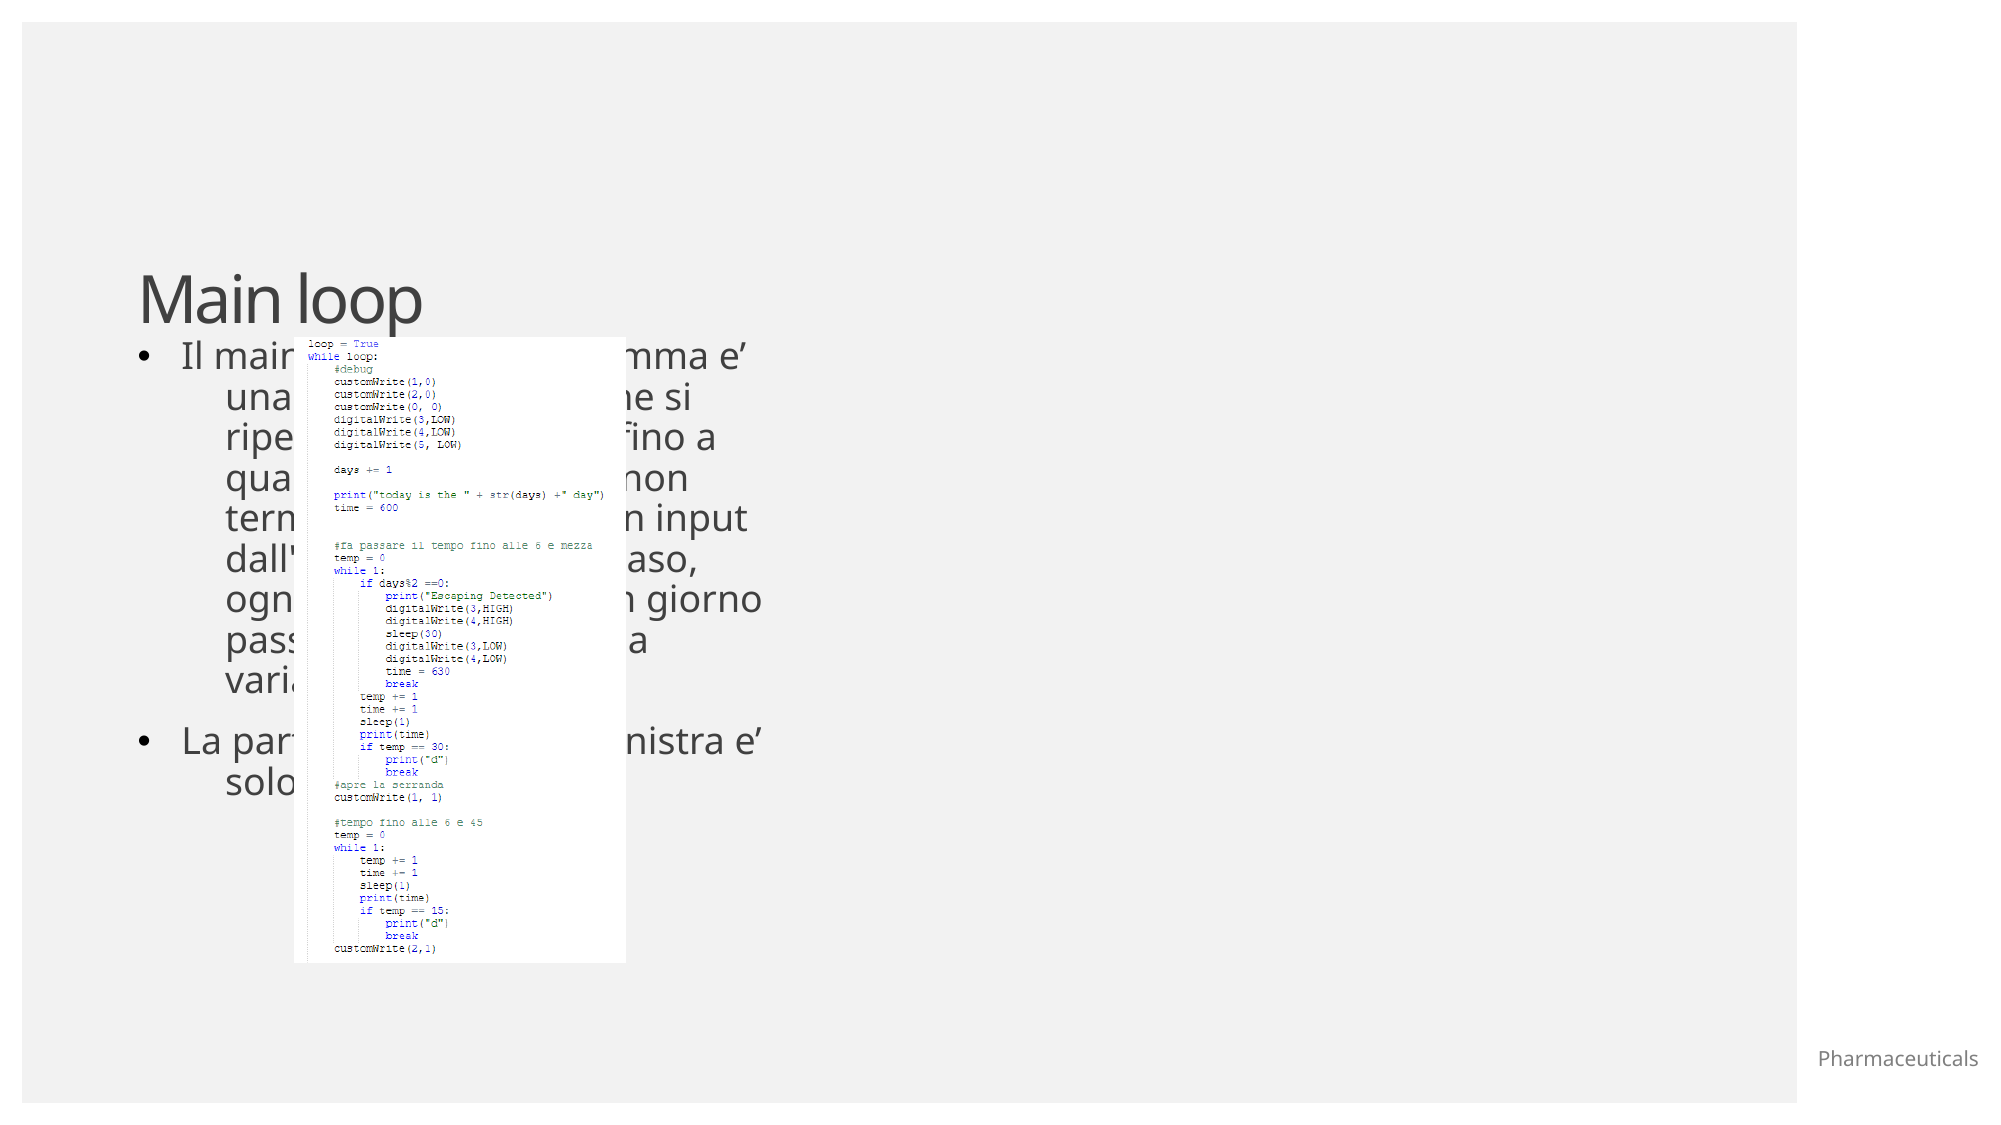

# Main loop
Il main loop in un programma e’ una parte del codice che si ripete continuamente fino a quando il programma non termina o non riceve un input dall'utente. In questo caso, ogni ciclo del loop e’ un giorno passato, definito da una variabile contatore.
La parte di codice qui a sinistra e’ solo l’inizio del loop.